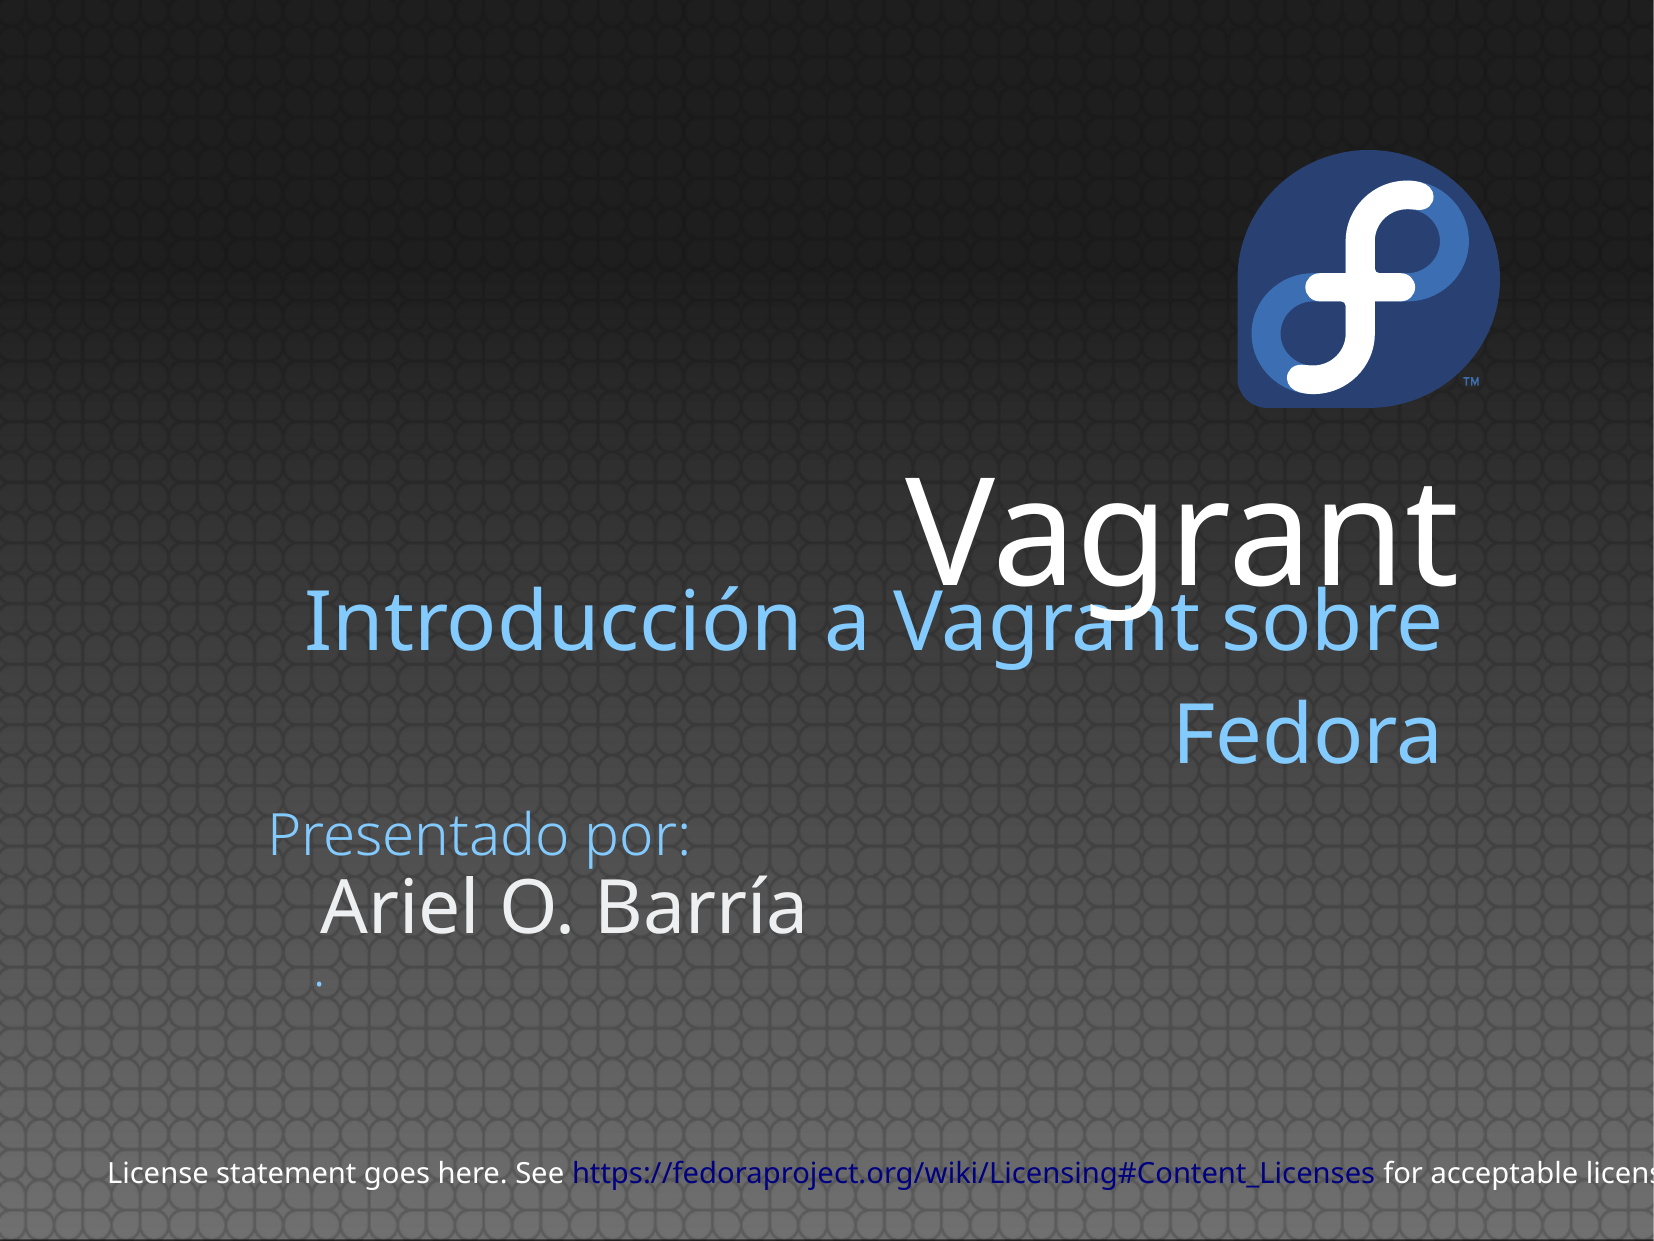

Vagrant
# Introducción a Vagrant sobre Fedora
Presentado por:
Ariel O. Barría
.
License statement goes here. See https://fedoraproject.org/wiki/Licensing#Content_Licenses for acceptable licenses.